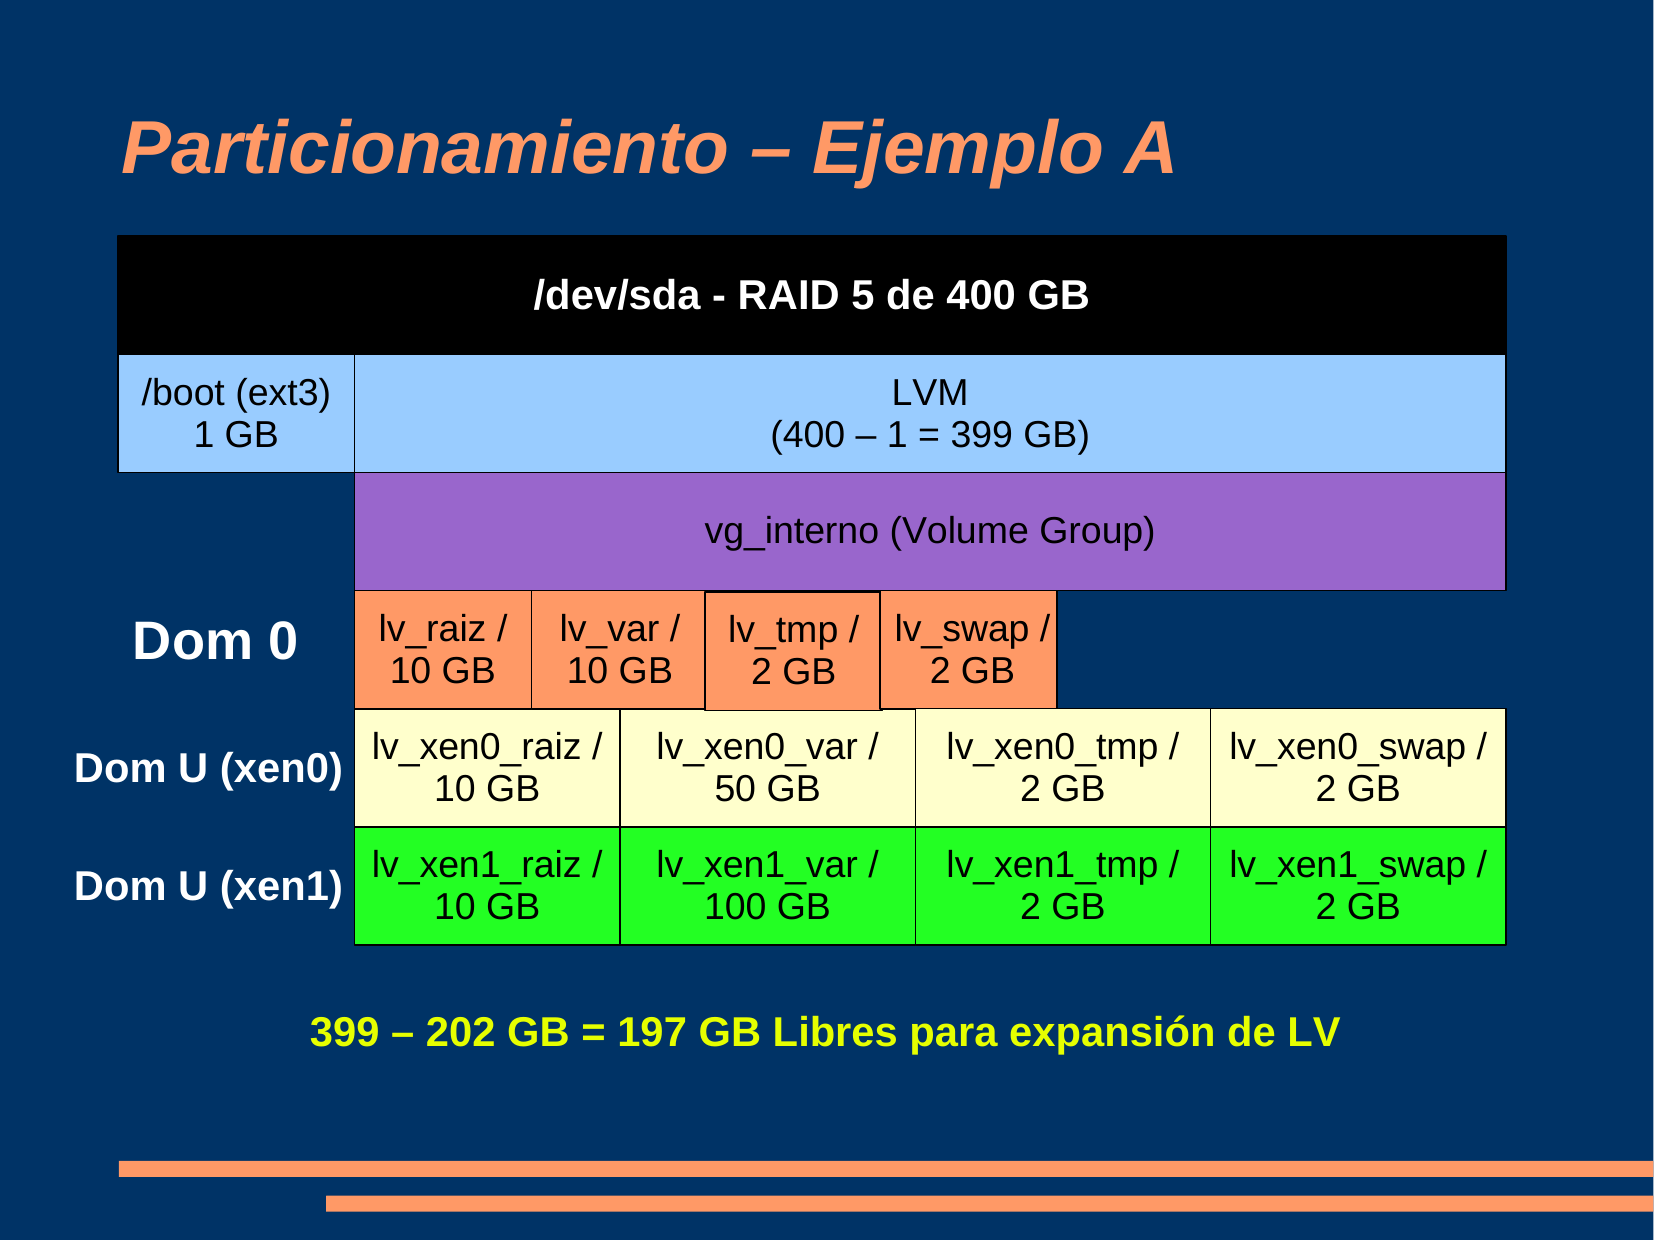

# Particionamiento – Ejemplo A
/dev/sda - RAID 5 de 400 GB
/boot (ext3)‏
1 GB
LVM
(400 – 1 = 399 GB)‏
vg_interno (Volume Group)‏
lv_raiz /
10 GB
lv_var /
10 GB
lv_swap /
2 GB
lv_tmp /
2 GB
Dom 0
lv_xen0_raiz /
10 GB
lv_xen0_var /
50 GB
lv_xen0_tmp /
2 GB
lv_xen0_swap /
2 GB
Dom U (xen0)‏
lv_xen1_raiz /
10 GB
lv_xen1_var /
100 GB
lv_xen1_tmp /
2 GB
lv_xen1_swap /
2 GB
Dom U (xen1)‏
399 – 202 GB = 197 GB Libres para expansión de LV